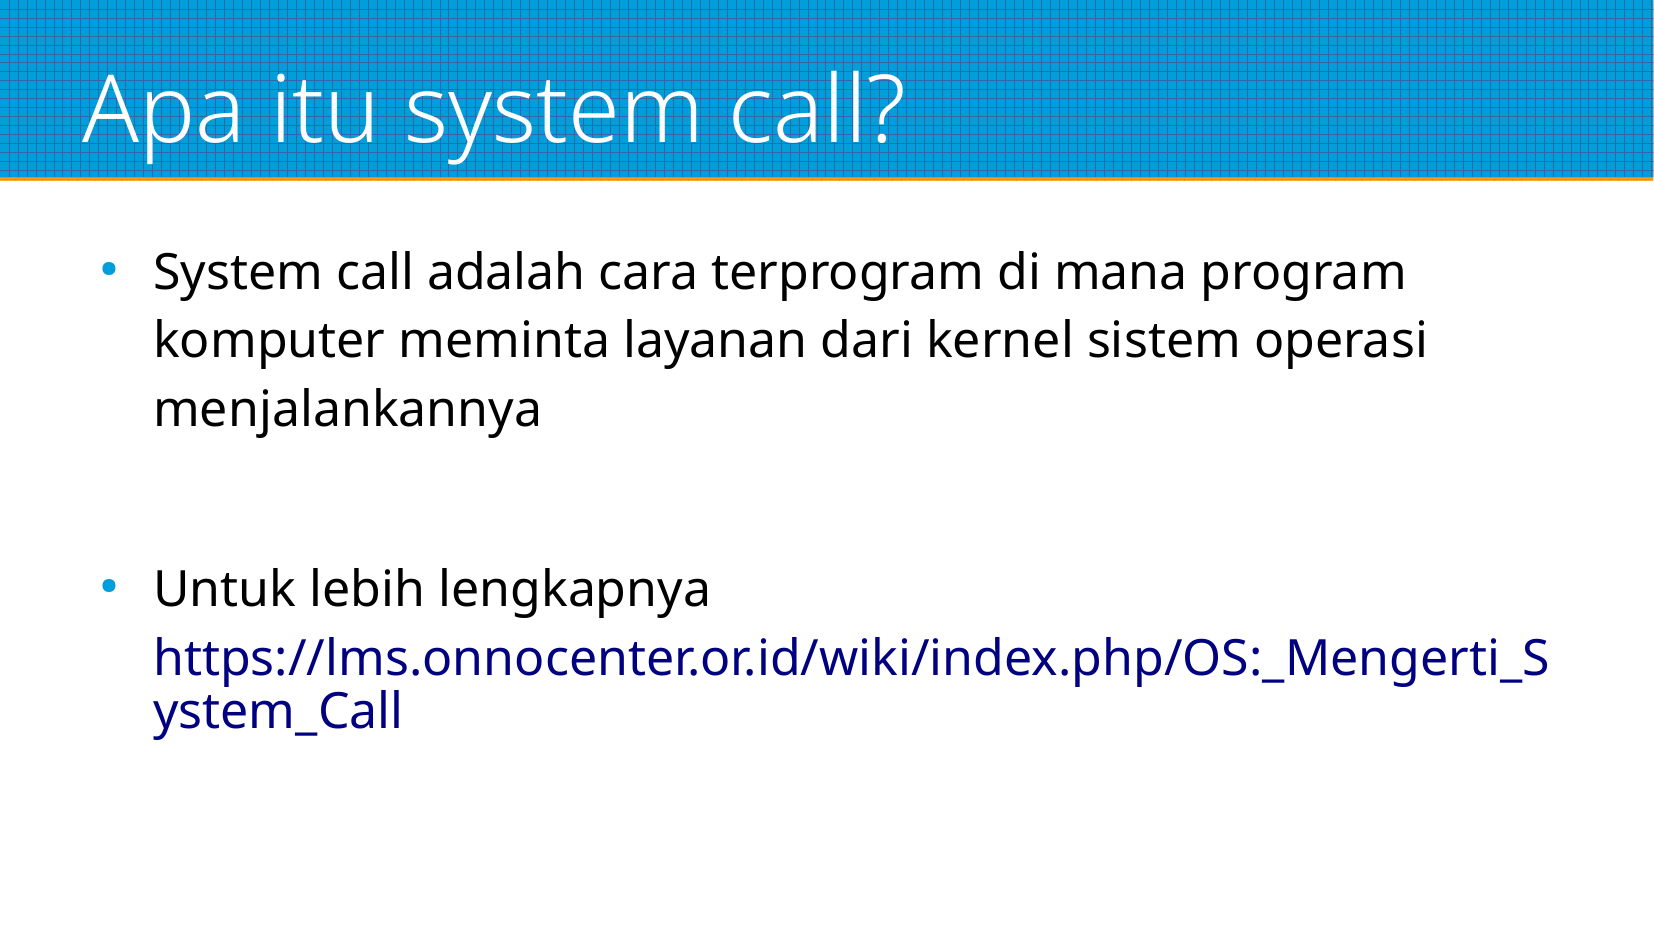

# Apa itu system call?
System call adalah cara terprogram di mana program komputer meminta layanan dari kernel sistem operasi menjalankannya
Untuk lebih lengkapnya https://lms.onnocenter.or.id/wiki/index.php/OS:_Mengerti_System_Call